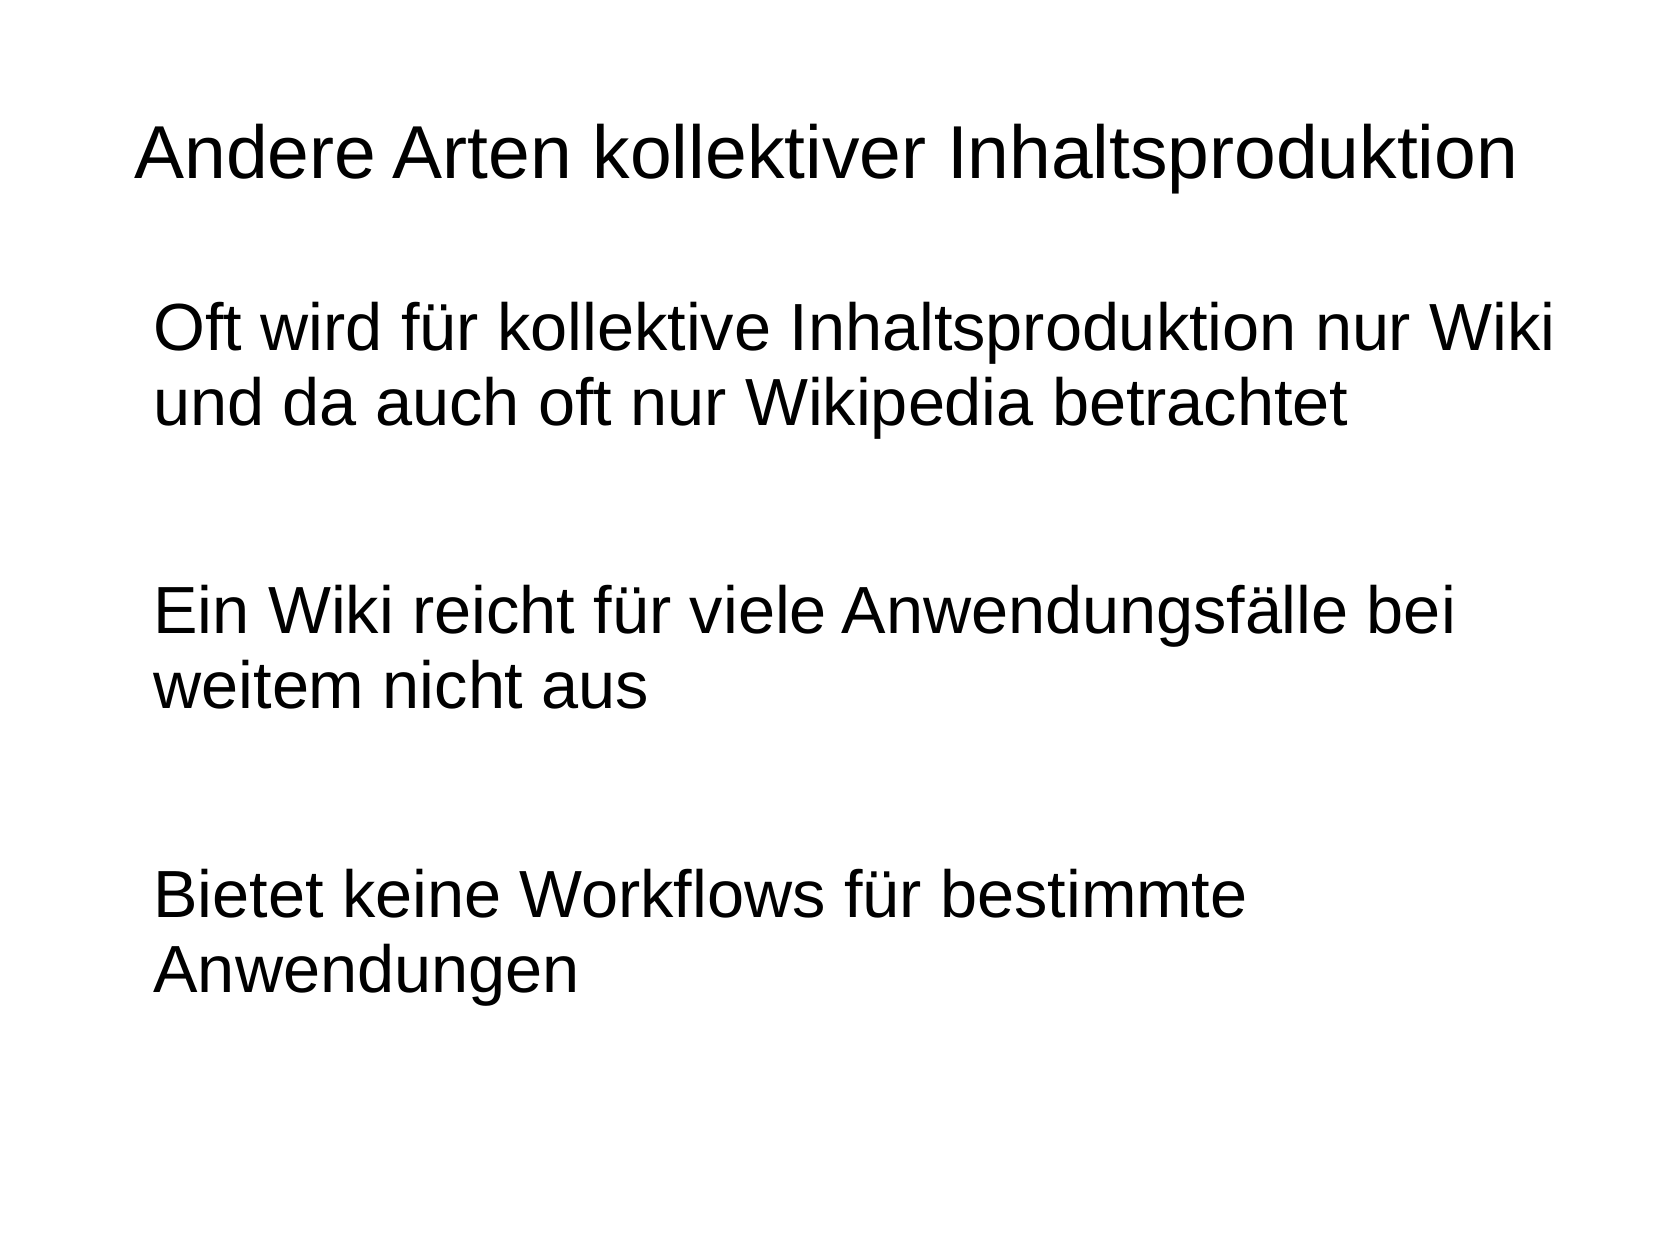

# Andere Arten kollektiver Inhaltsproduktion
Oft wird für kollektive Inhaltsproduktion nur Wiki und da auch oft nur Wikipedia betrachtet
Ein Wiki reicht für viele Anwendungsfälle bei weitem nicht aus
Bietet keine Workflows für bestimmte Anwendungen